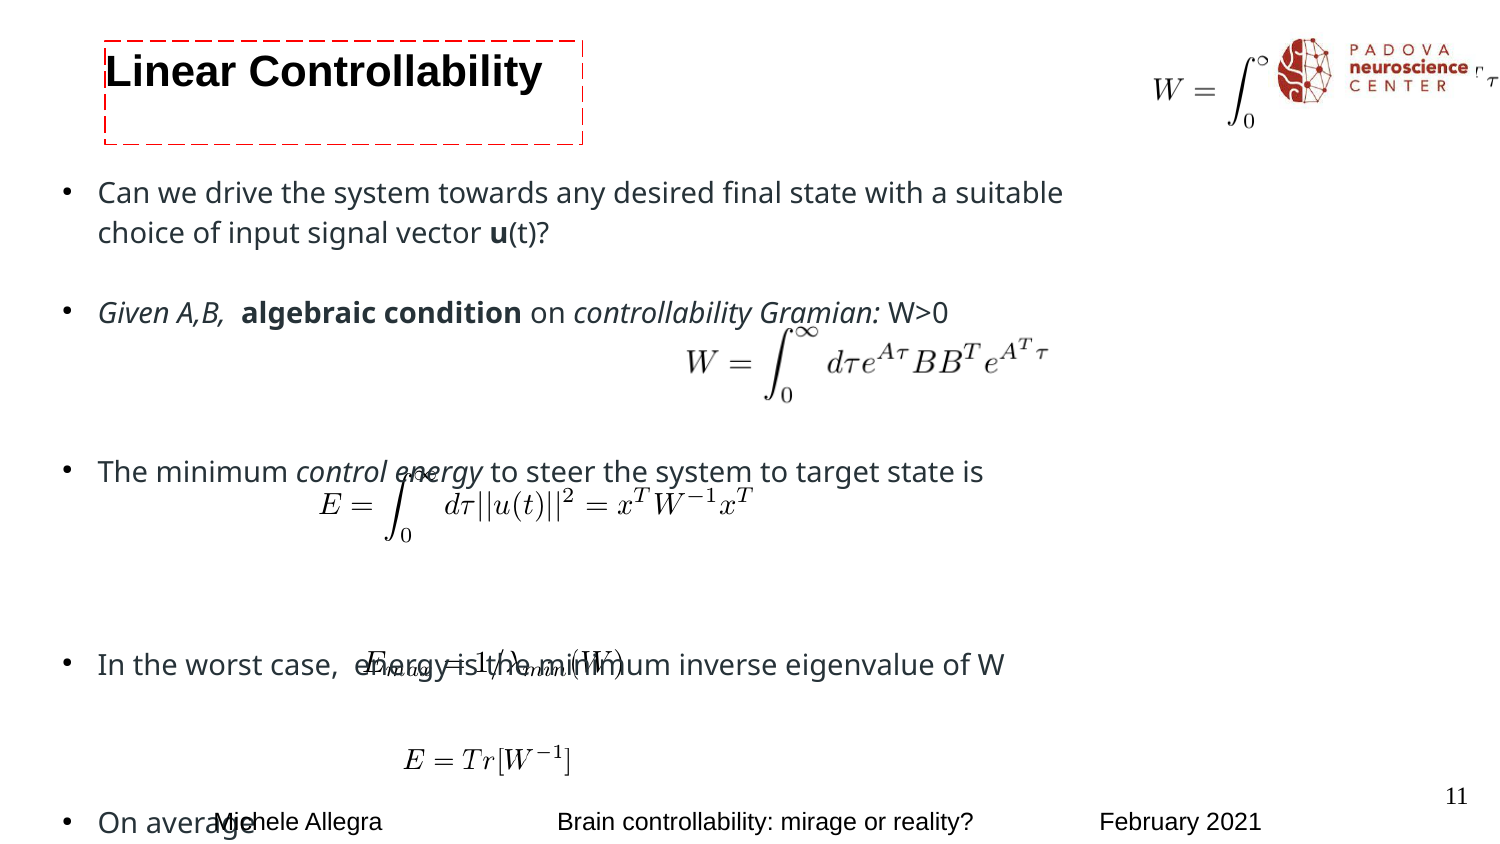

# Linear Controllability
Can we drive the system towards any desired final state with a suitable choice of input signal vector u(t)?
Given A,B, algebraic condition on controllability Gramian: W>0
The minimum control energy to steer the system to target state is
In the worst case, energy is the minimum inverse eigenvalue of W
On average
Michele Allegra Brain controllability: mirage or reality? February 2021